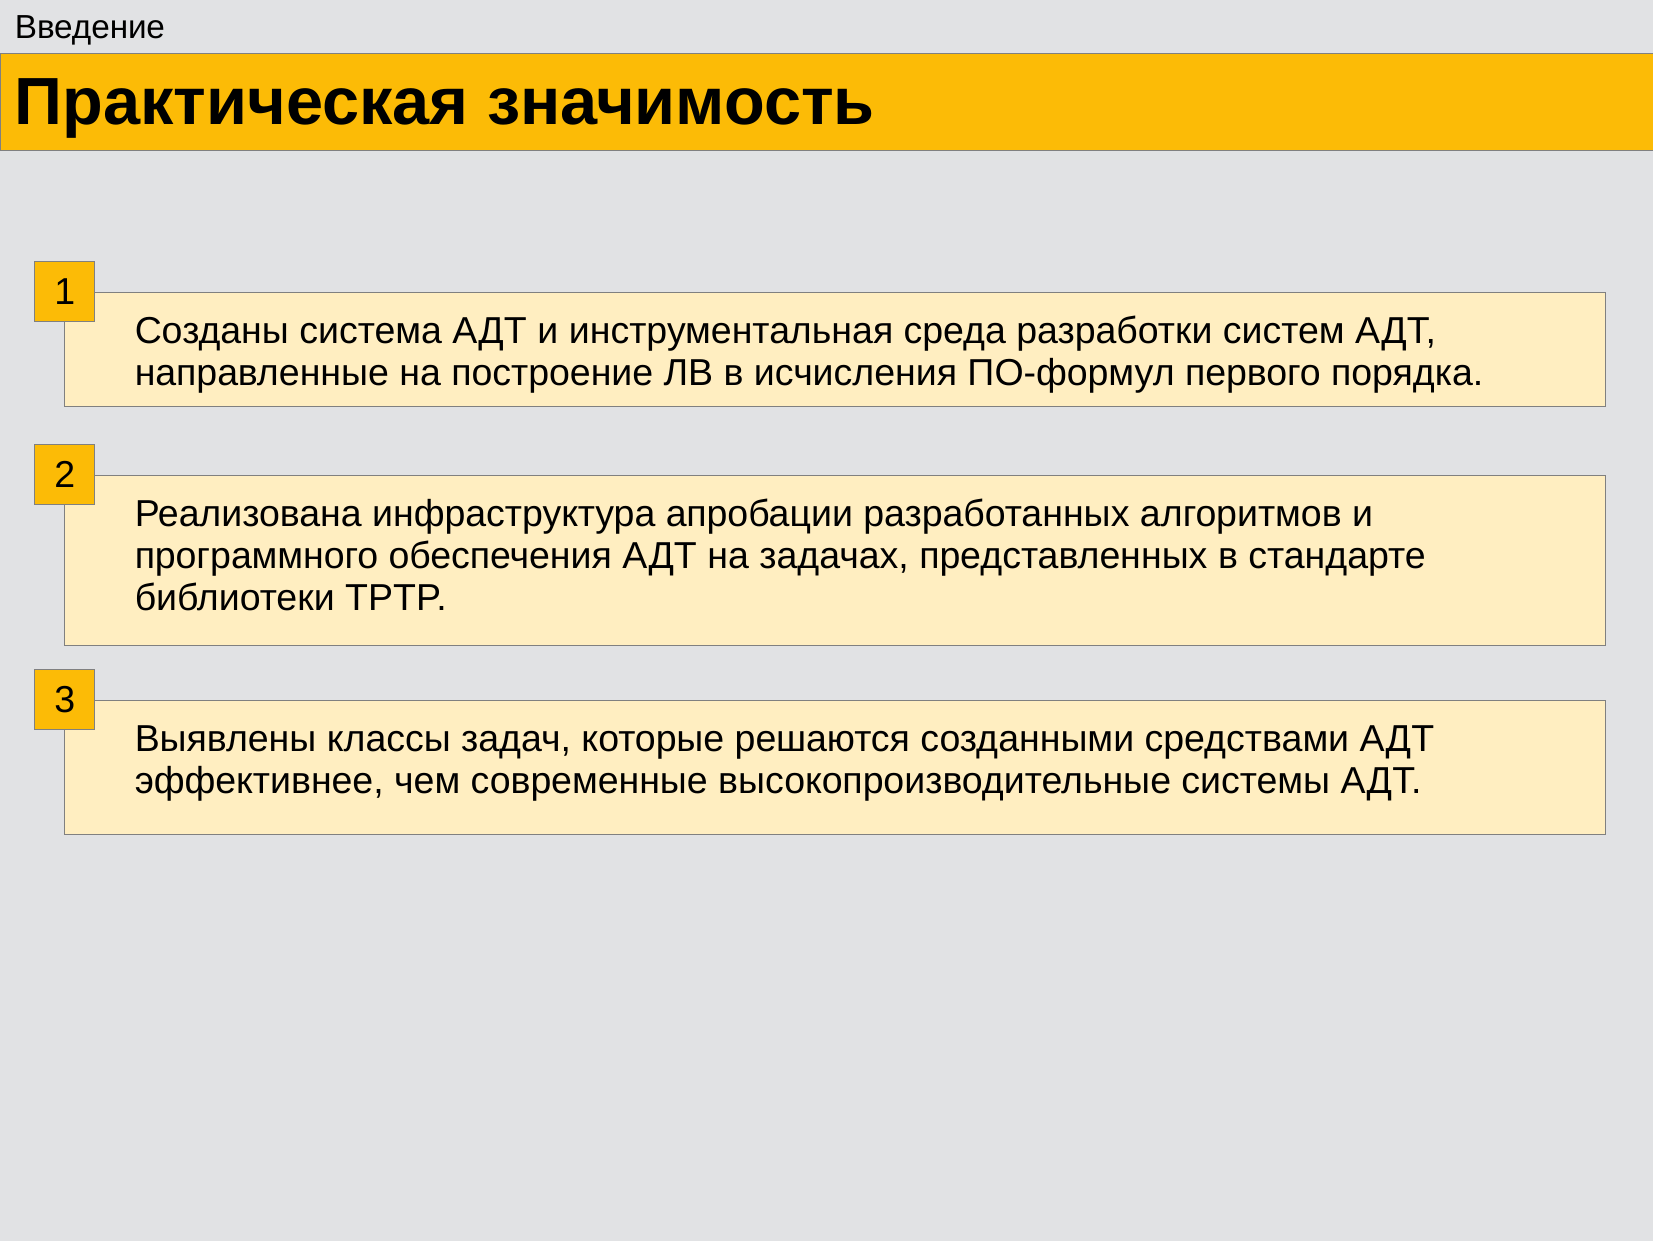

Введение
Практическая значимость
1
Созданы система АДТ и инструментальная среда разработки систем АДТ,
направленные на построение ЛВ в исчисления ПО-формул первого порядка.
2
Реализована инфраструктура апробации разработанных алгоритмов и
программного обеспечения АДТ на задачах, представленных в стандарте
библиотеки TPTP.
3
Выявлены классы задач, которые решаются созданными средствами АДТ
эффективнее, чем современные высокопроизводительные системы АДТ.